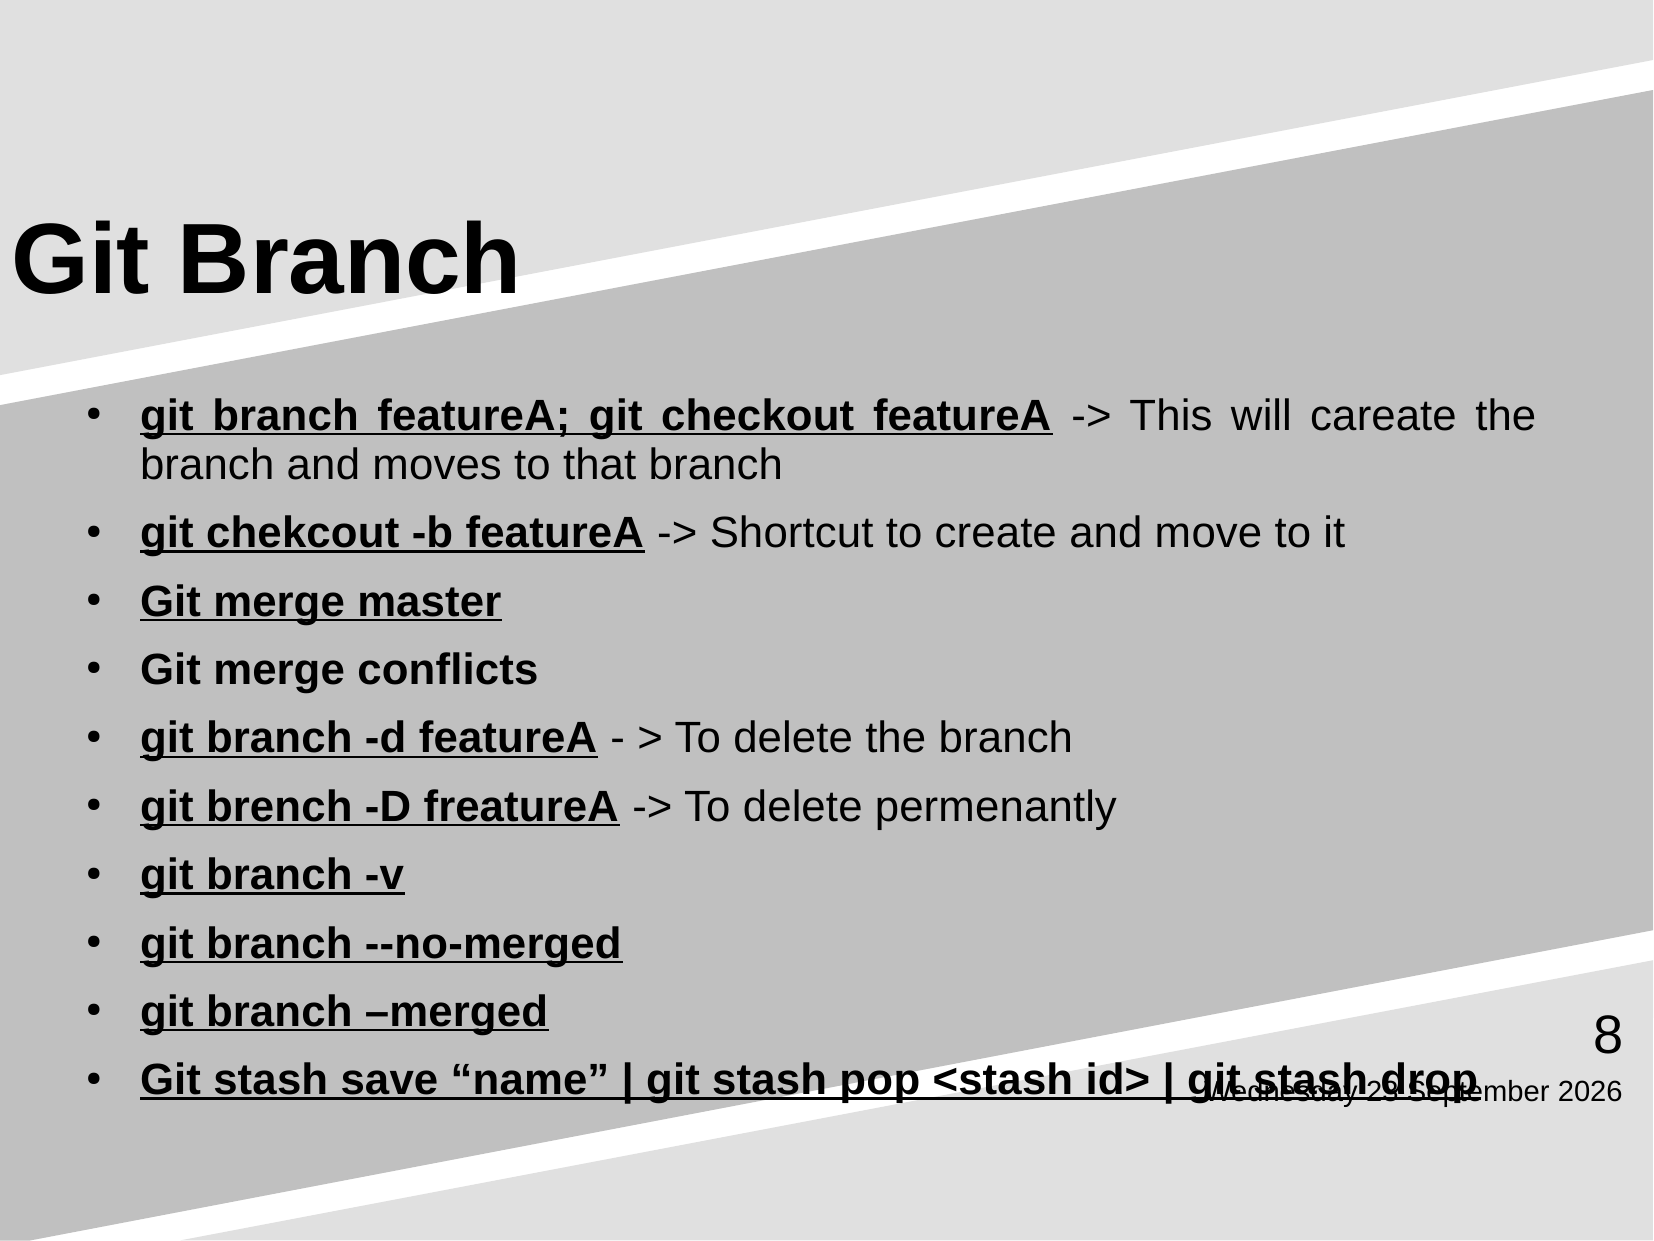

# Git Branch
git branch featureA; git checkout featureA -> This will careate the branch and moves to that branch
git chekcout -b featureA -> Shortcut to create and move to it
Git merge master
Git merge conflicts
git branch -d featureA - > To delete the branch
git brench -D freatureA -> To delete permenantly
git branch -v
git branch --no-merged
git branch –merged
Git stash save “name” | git stash pop <stash id> | git stash drop
8